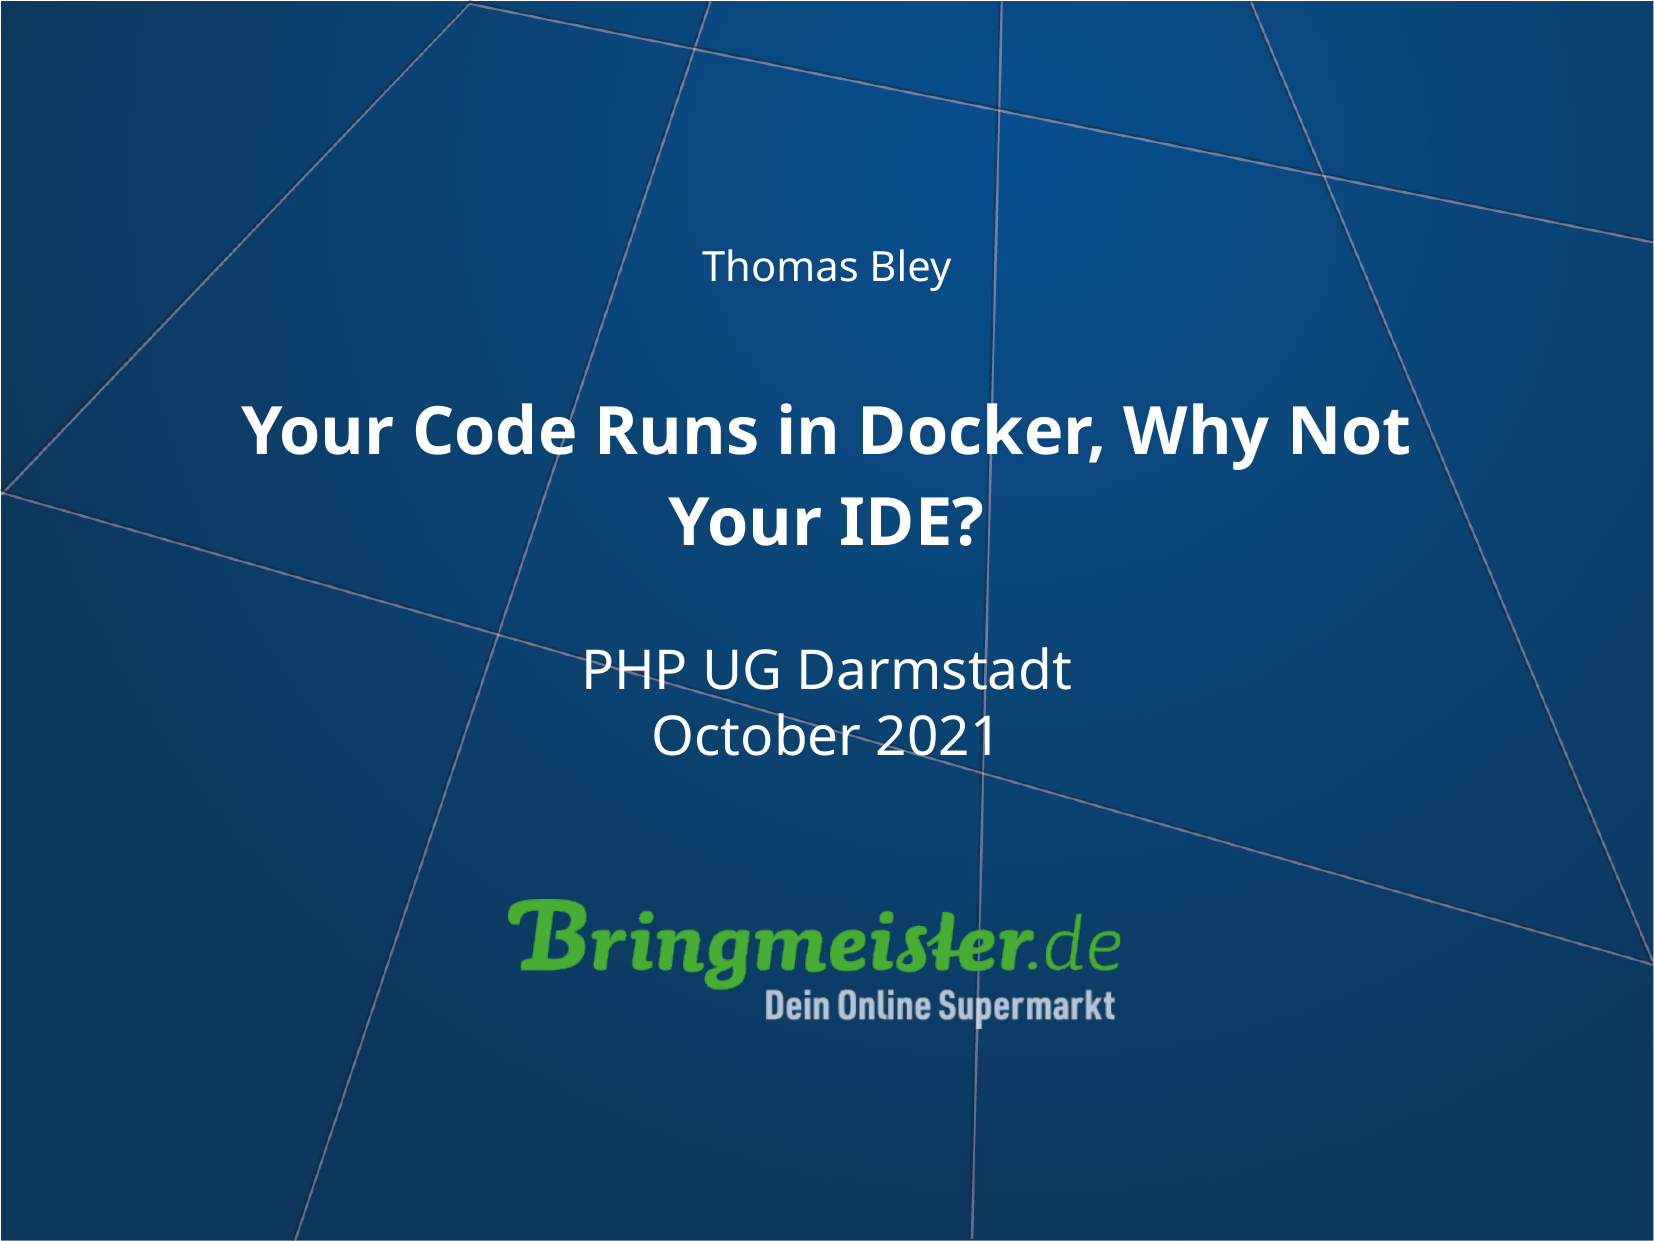

Thomas Bley
# Your Code Runs in Docker, Why Not Your IDE?
PHP UG Darmstadt October 2021